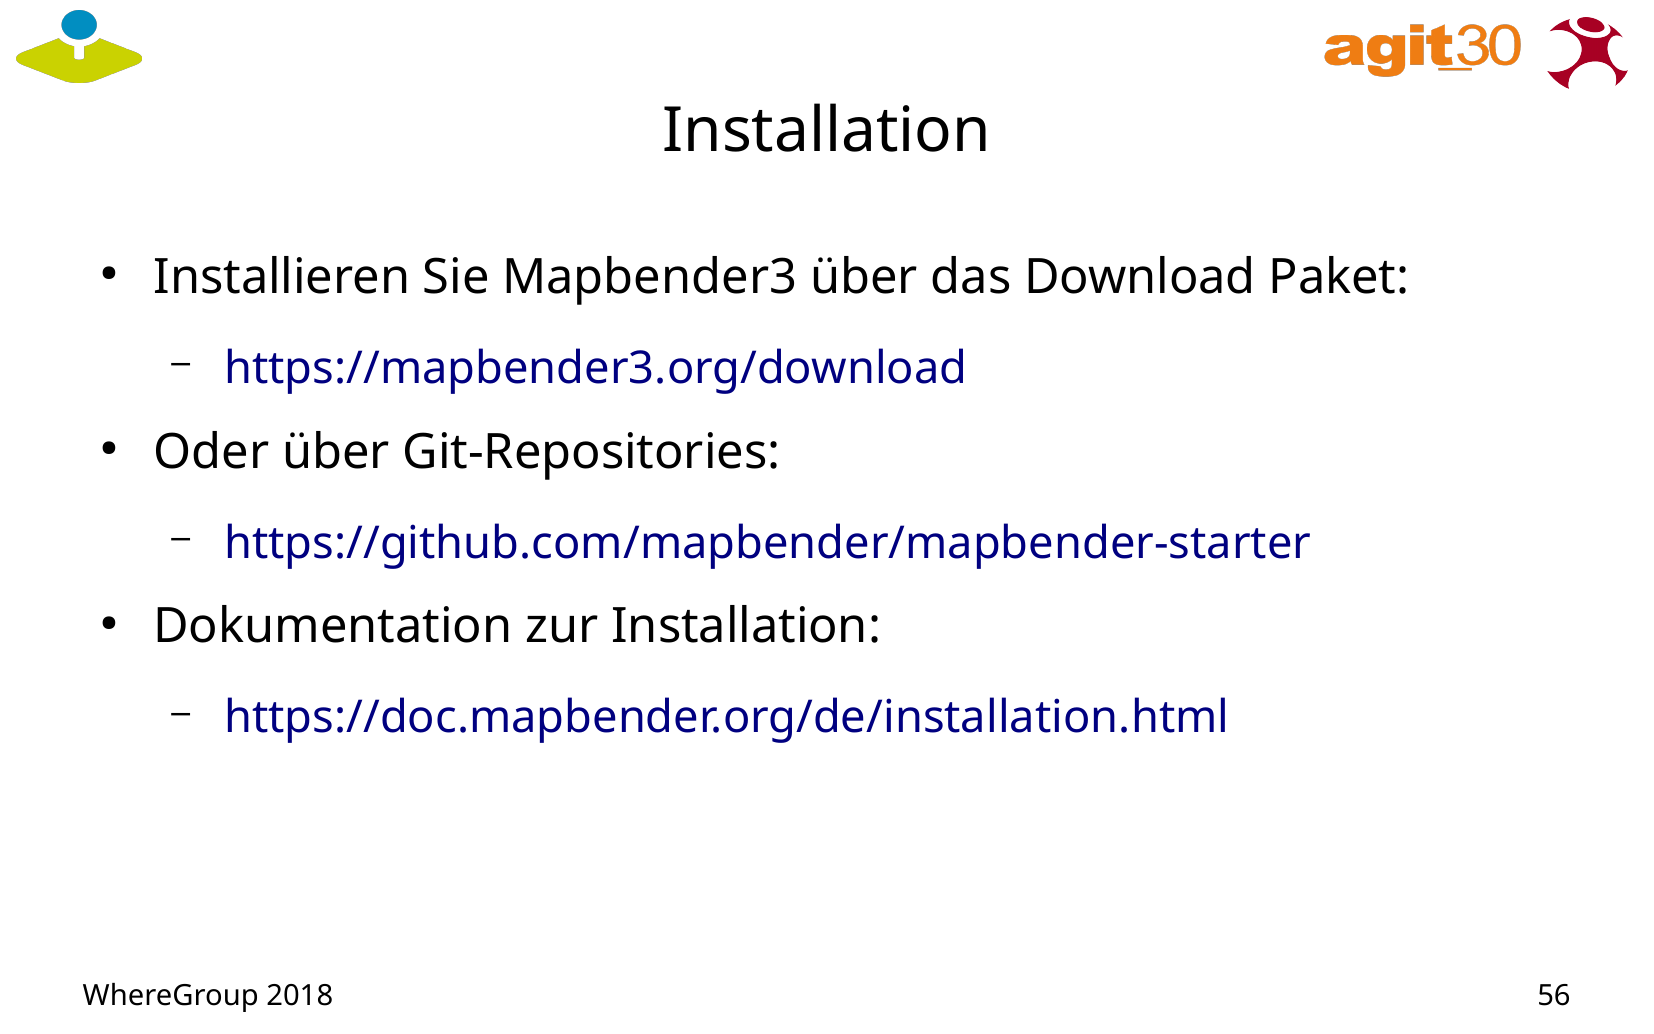

# Installation
Installieren Sie Mapbender3 über das Download Paket:
https://mapbender3.org/download
Oder über Git-Repositories:
https://github.com/mapbender/mapbender-starter
Dokumentation zur Installation:
https://doc.mapbender.org/de/installation.html
WhereGroup 2018
56